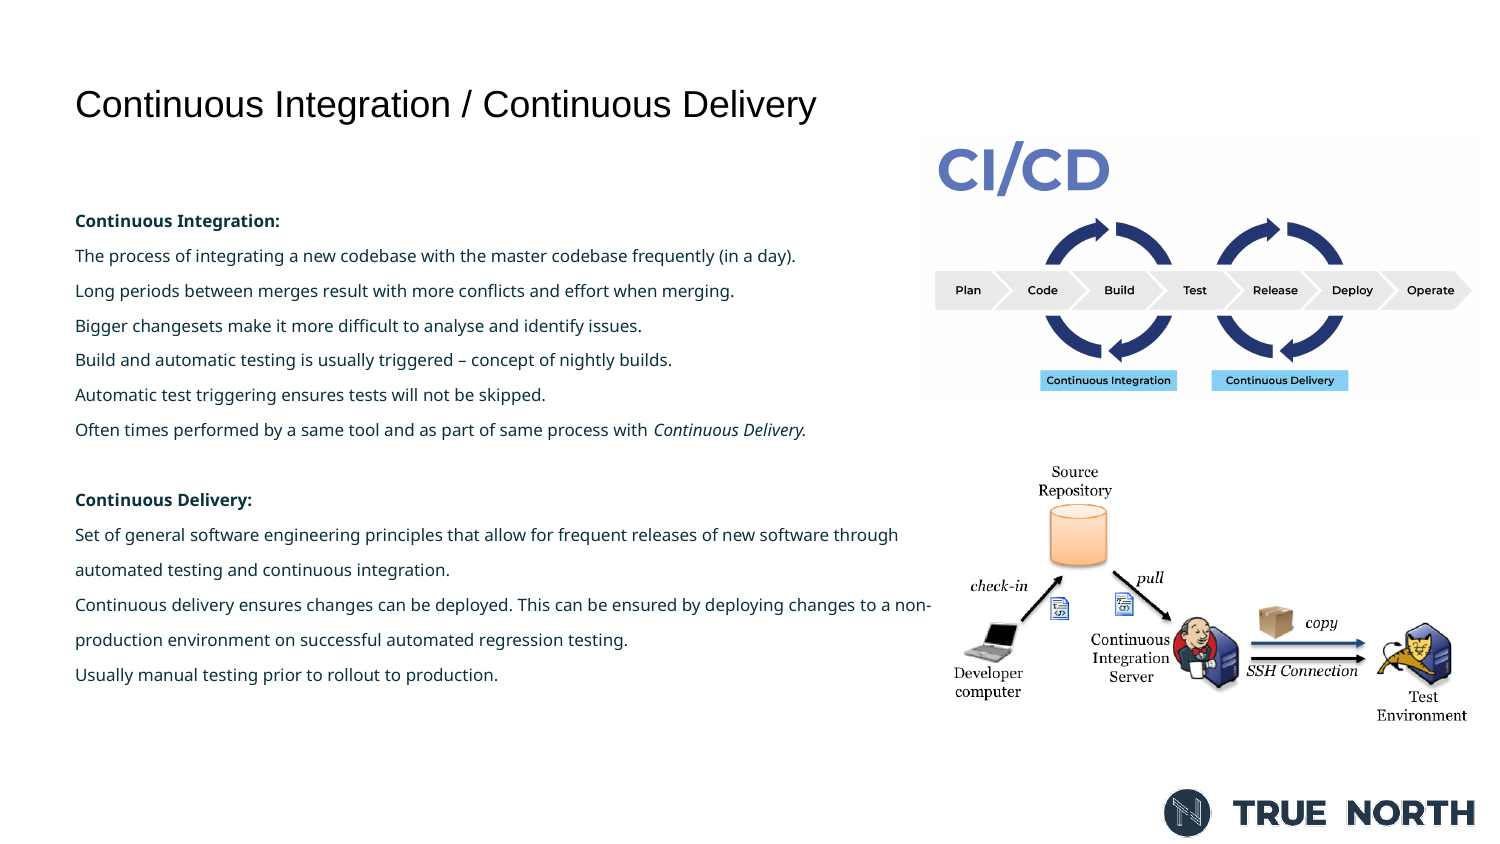

# Continuous Integration / Continuous Delivery
Continuous Integration:
The process of integrating a new codebase with the master codebase frequently (in a day).
Long periods between merges result with more conflicts and effort when merging.
Bigger changesets make it more difficult to analyse and identify issues.
Build and automatic testing is usually triggered – concept of nightly builds.
Automatic test triggering ensures tests will not be skipped.
Often times performed by a same tool and as part of same process with Continuous Delivery.
Continuous Delivery:
Set of general software engineering principles that allow for frequent releases of new software through automated testing and continuous integration.
Continuous delivery ensures changes can be deployed. This can be ensured by deploying changes to a non-production environment on successful automated regression testing.
Usually manual testing prior to rollout to production.